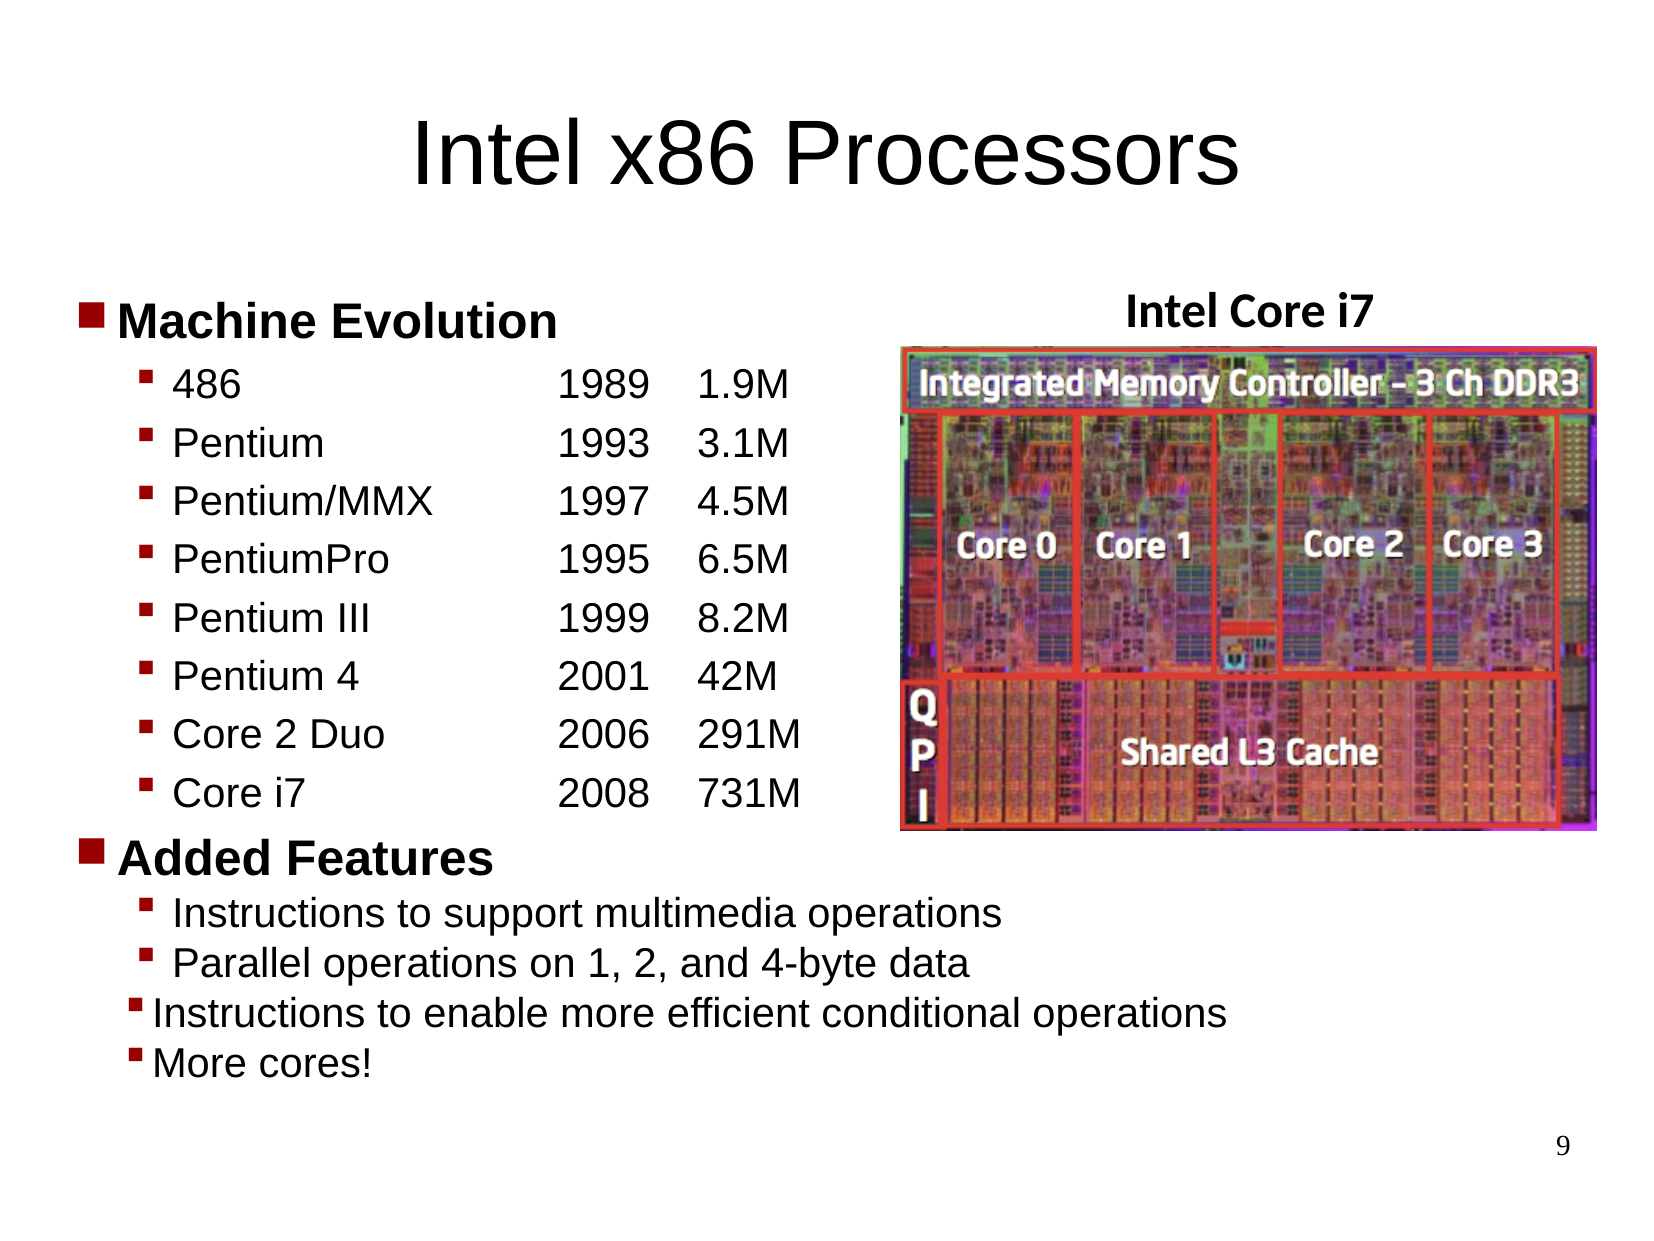

# Intel x86 Processors
Intel Core i7
Machine Evolution
486	1989	1.9M
Pentium	1993	3.1M
Pentium/MMX	1997	4.5M
PentiumPro	1995	6.5M
Pentium III	1999	8.2M
Pentium 4	2001	42M
Core 2 Duo	2006	291M
Core i7	2008	731M
Added Features
Instructions to support multimedia operations
Parallel operations on 1, 2, and 4-byte data
Instructions to enable more efficient conditional operations
More cores!
9